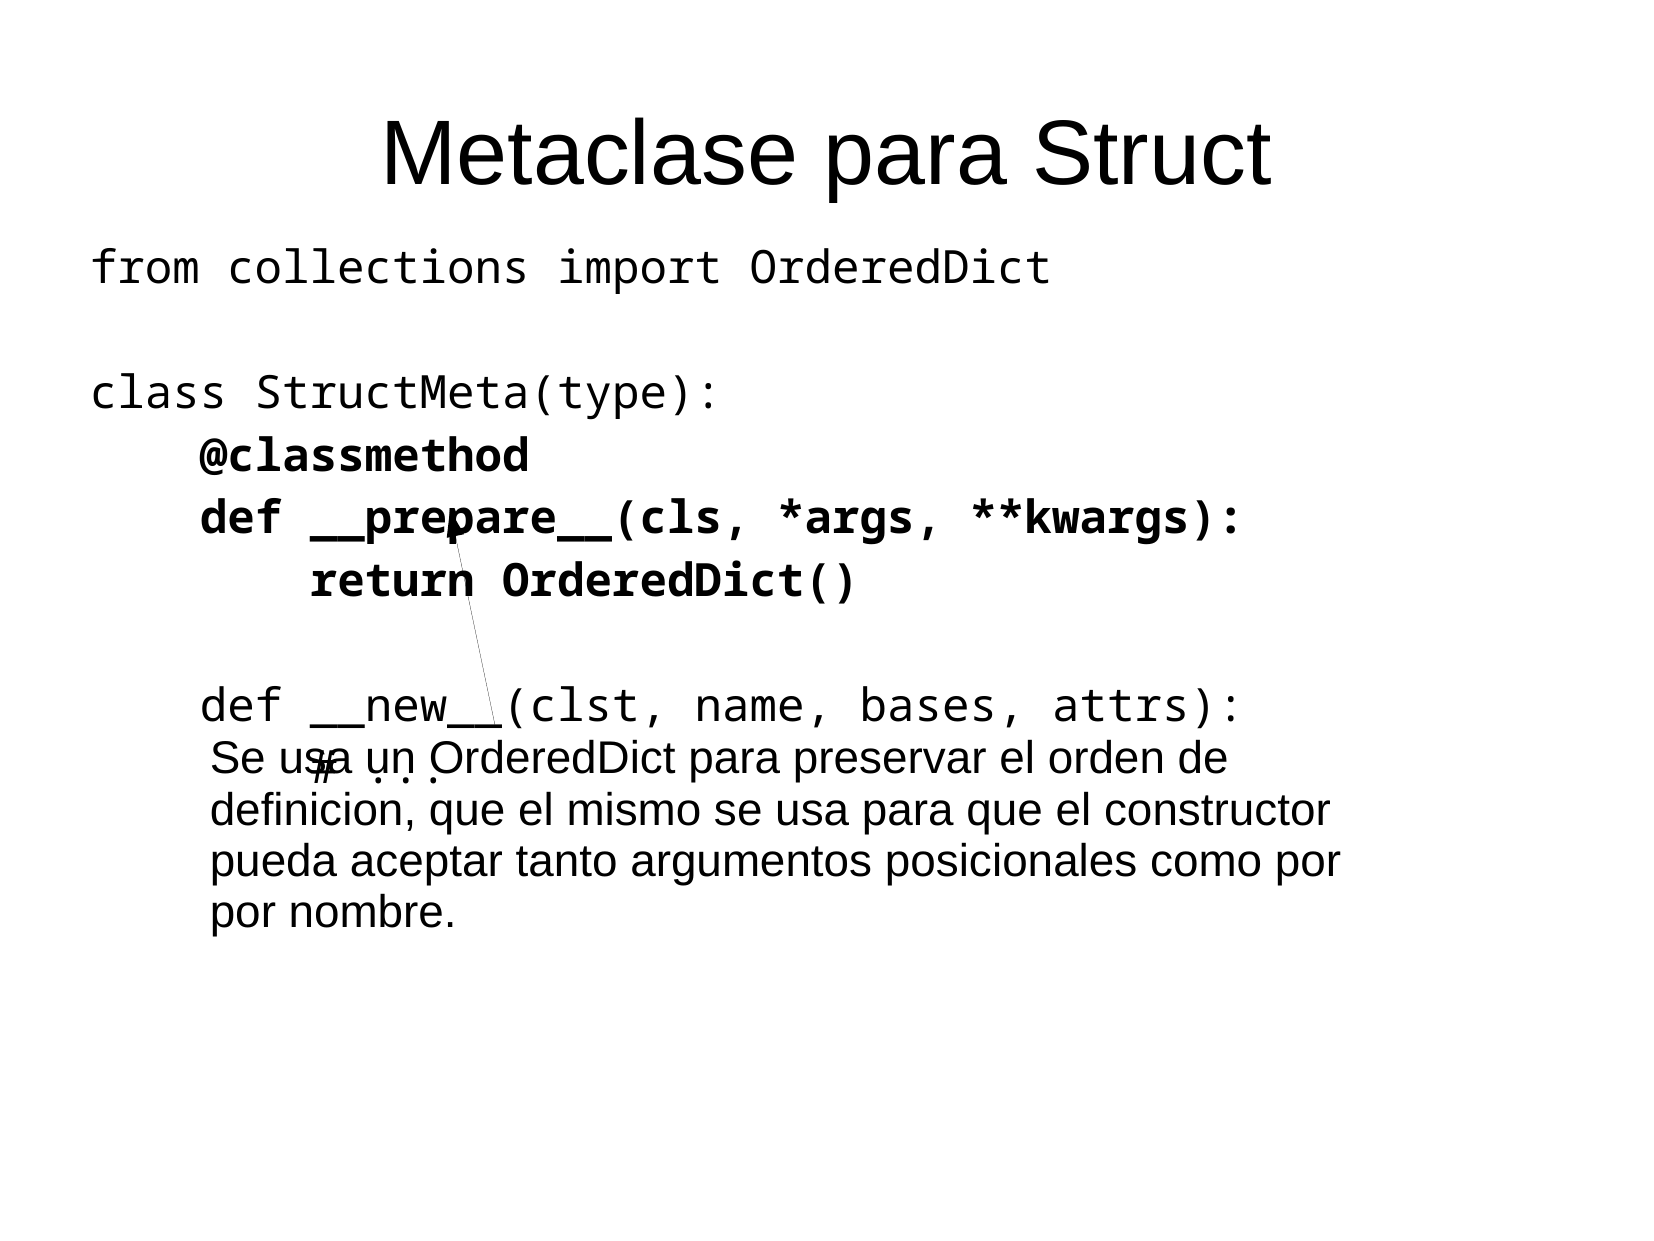

# Metaclase para Struct
from collections import OrderedDict
class StructMeta(type):
 @classmethod
 def __prepare__(cls, *args, **kwargs):
 return OrderedDict()
 def __new__(clst, name, bases, attrs):
 # ...
Se usa un OrderedDict para preservar el orden de
definicion, que el mismo se usa para que el constructor
pueda aceptar tanto argumentos posicionales como por
por nombre.